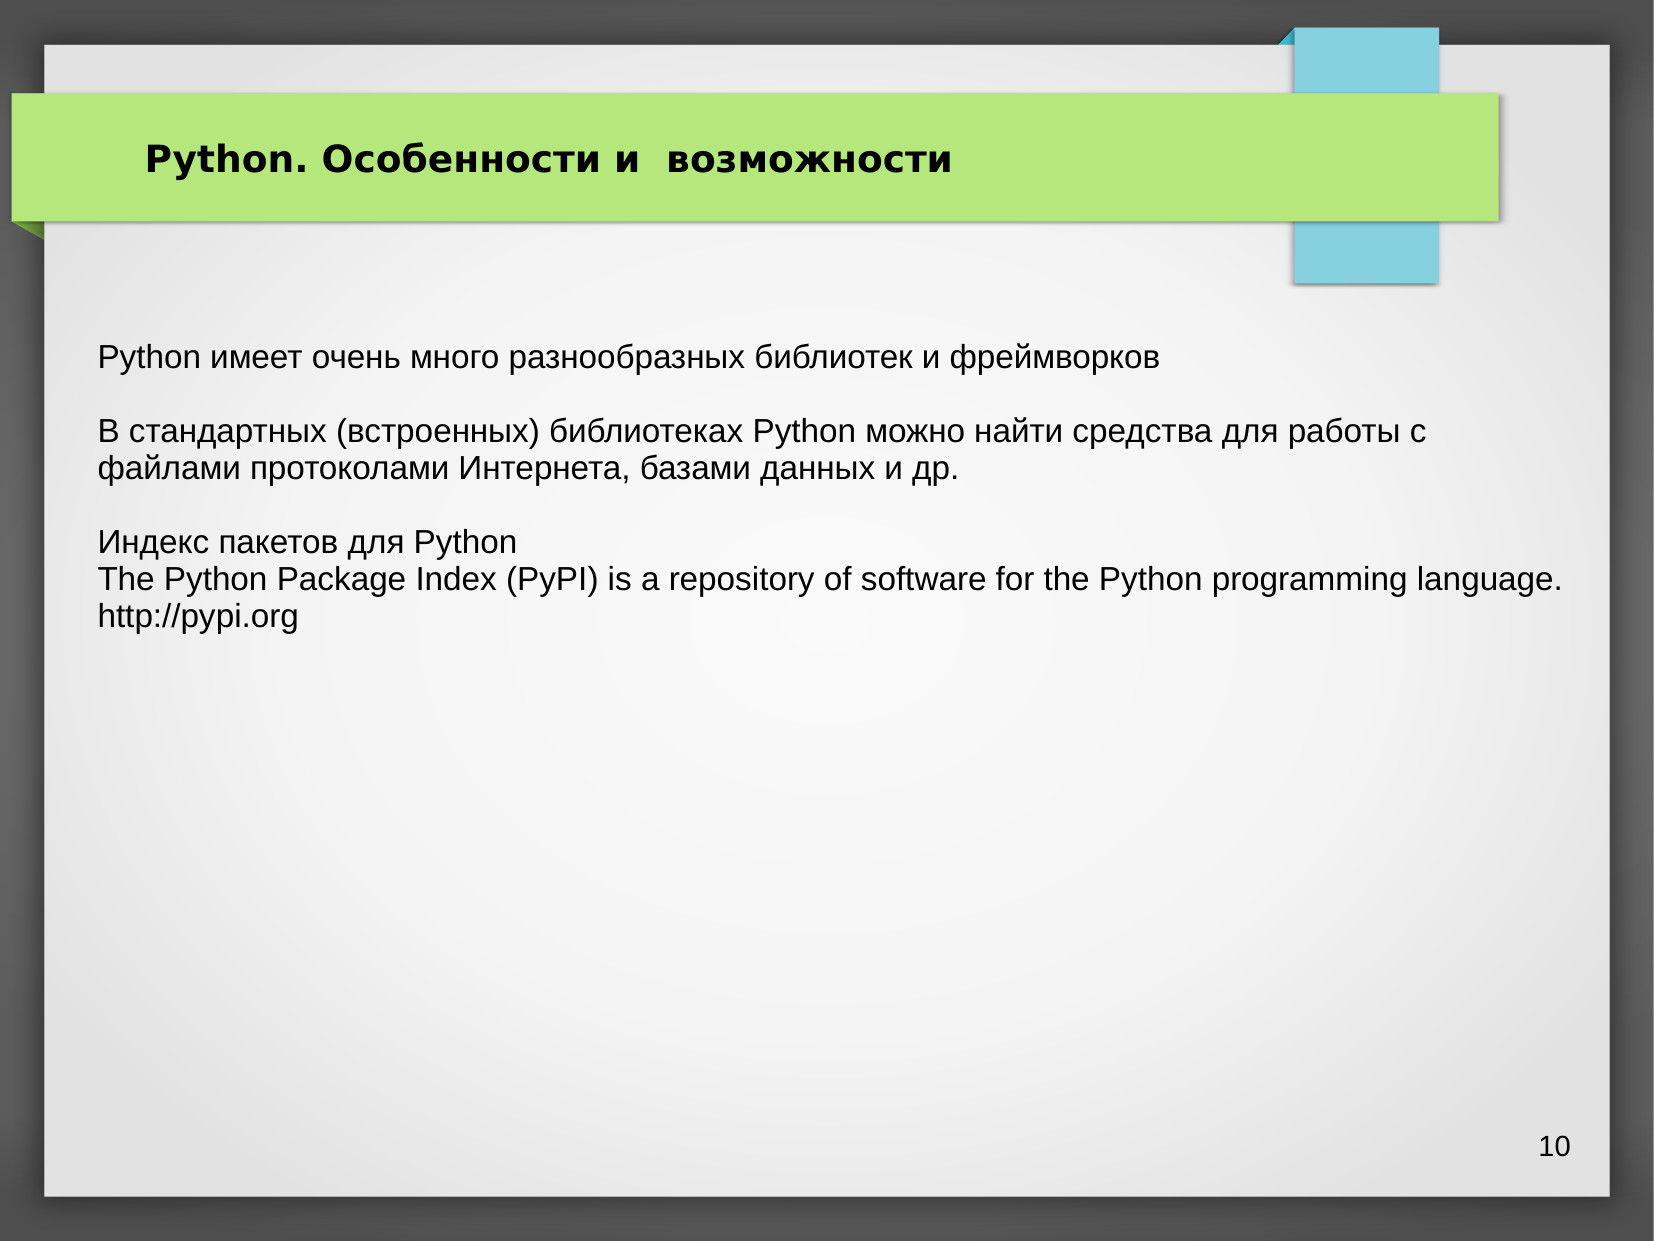

Python. Особенности и возможности
Python имеет очень много разнообразных библиотек и фреймворков
В стандартных (встроенных) библиотеках Python можно найти средства для работы с файлами протоколами Интернета, базами данных и др.
Индекс пакетов для Python
The Python Package Index (PyPI) is a repository of software for the Python programming language.
http://pypi.org
10